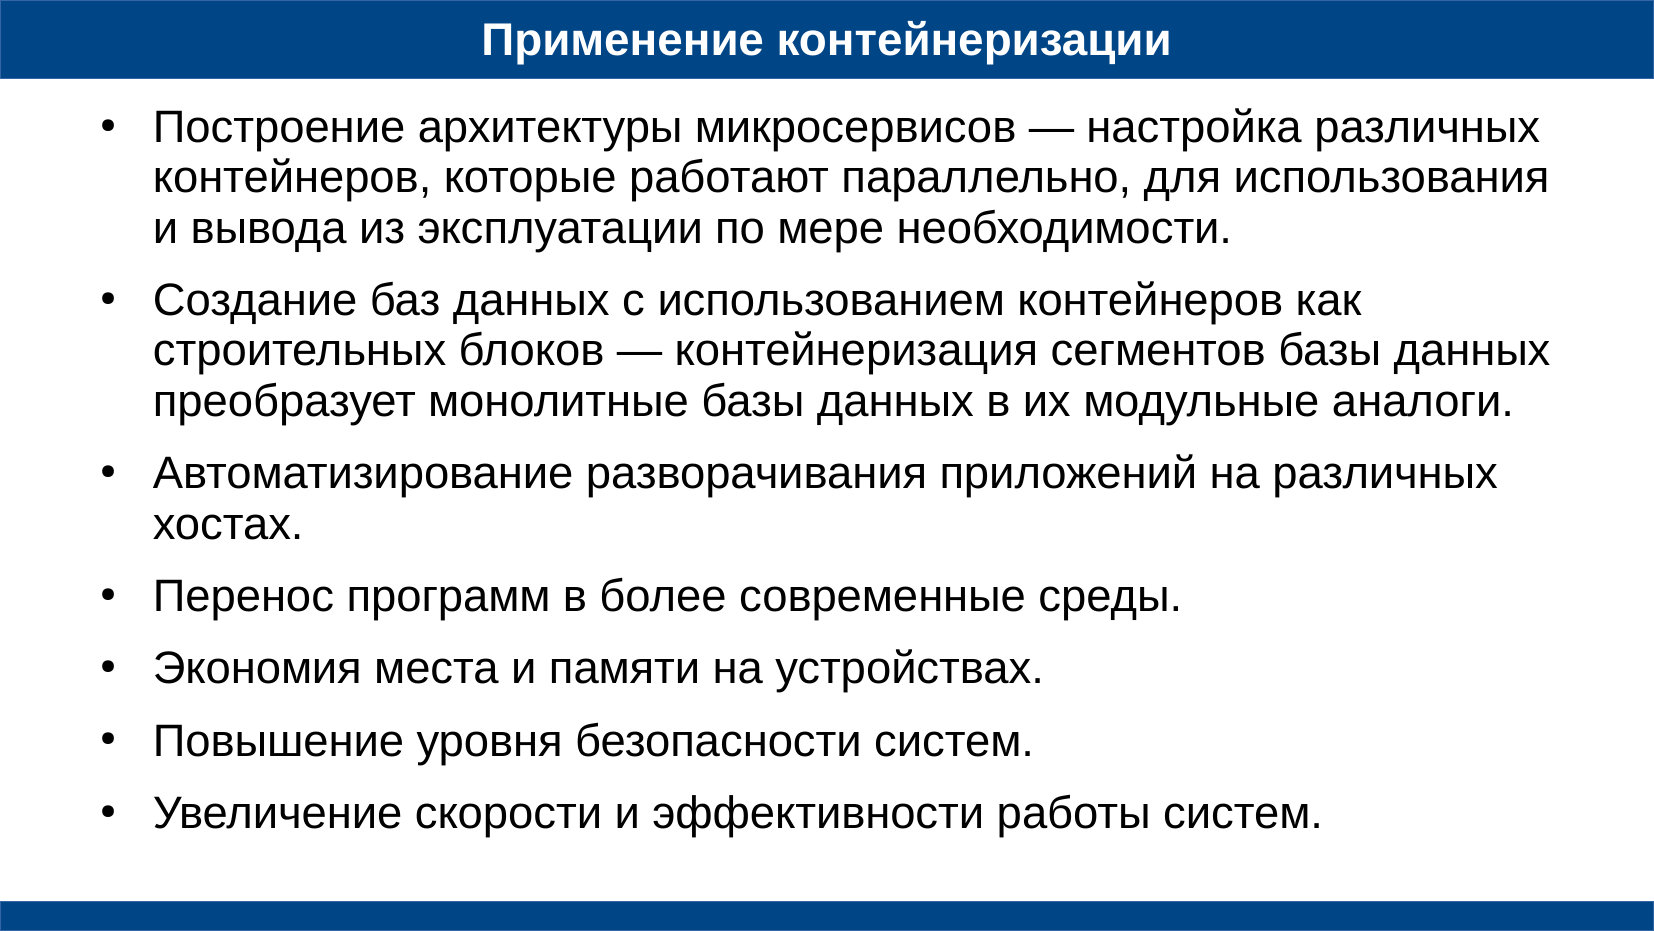

# Применение контейнеризации
Построение архитектуры микросервисов — настройка различных контейнеров, которые работают параллельно, для использования и вывода из эксплуатации по мере необходимости.
Создание баз данных с использованием контейнеров как строительных блоков — контейнеризация сегментов базы данных преобразует монолитные базы данных в их модульные аналоги.
Автоматизирование разворачивания приложений на различных хостах.
Перенос программ в более современные среды.
Экономия места и памяти на устройствах.
Повышение уровня безопасности систем.
Увеличение скорости и эффективности работы систем.